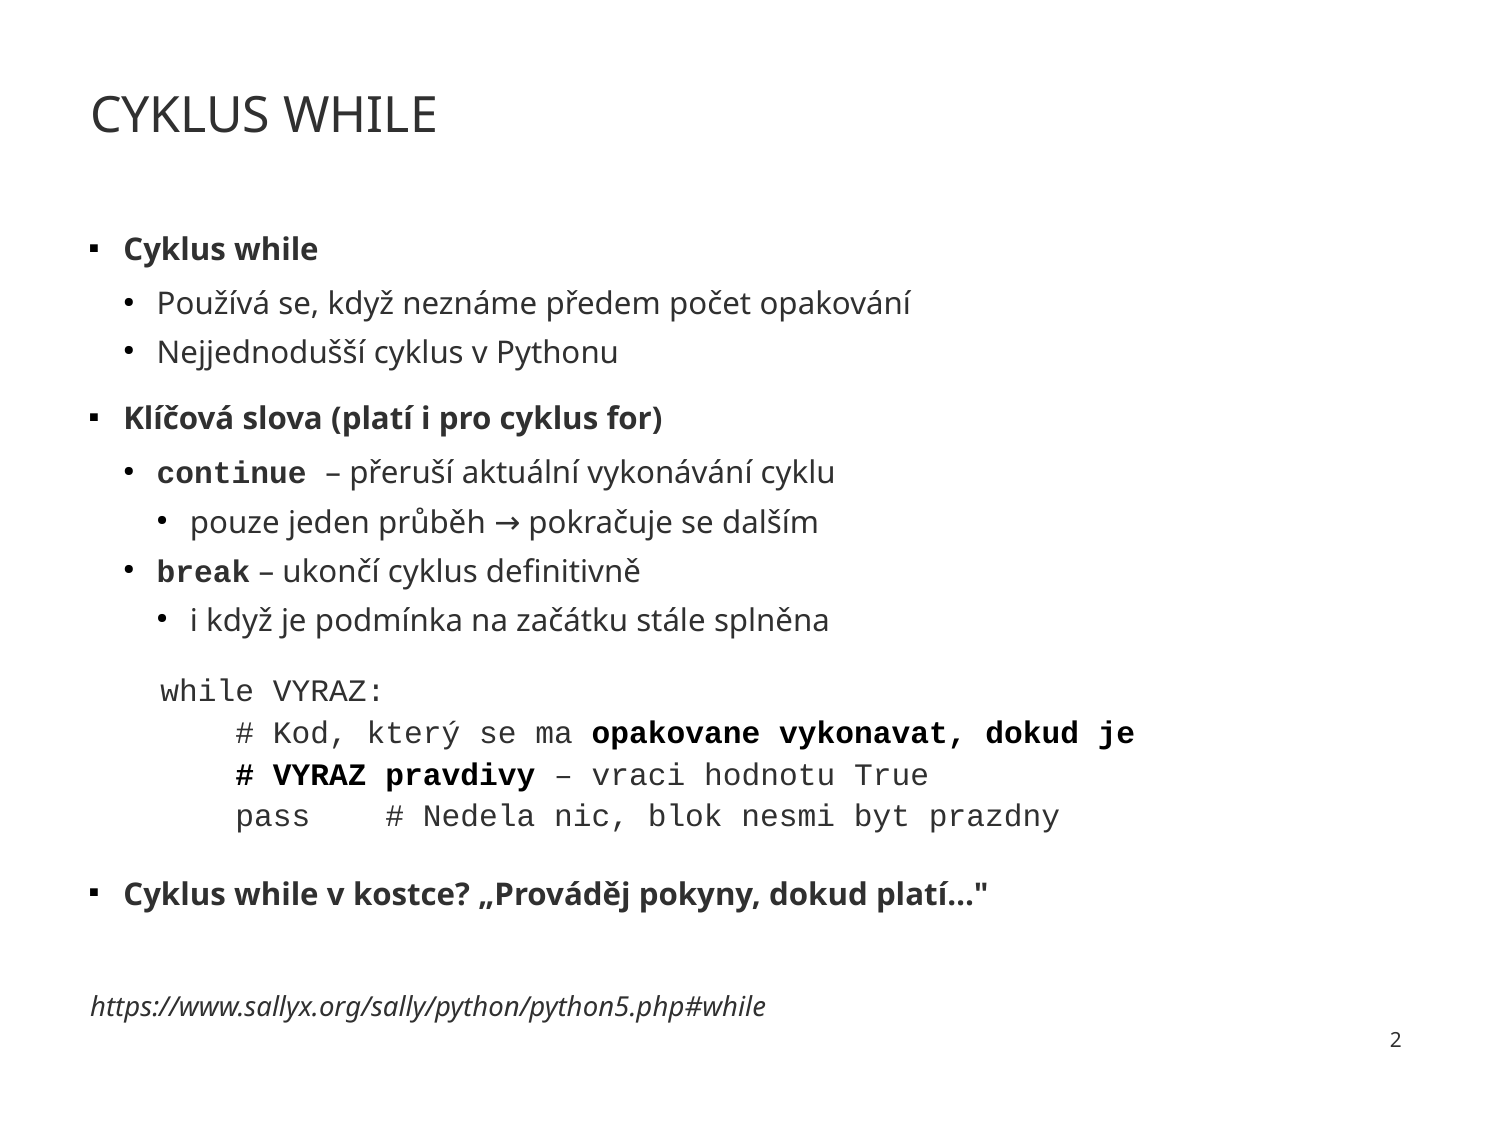

# CYKLUS WHILE
Cyklus while
Používá se, když neznáme předem počet opakování
Nejjednodušší cyklus v Pythonu
Klíčová slova (platí i pro cyklus for)
continue – přeruší aktuální vykonávání cyklu
pouze jeden průběh → pokračuje se dalším
break – ukončí cyklus definitivně
i když je podmínka na začátku stále splněna
while VYRAZ:
 # Kod, který se ma opakovane vykonavat, dokud je
 # VYRAZ pravdivy – vraci hodnotu True
 pass # Nedela nic, blok nesmi byt prazdny
Cyklus while v kostce? „Prováděj pokyny, dokud platí…"
https://www.sallyx.org/sally/python/python5.php#while